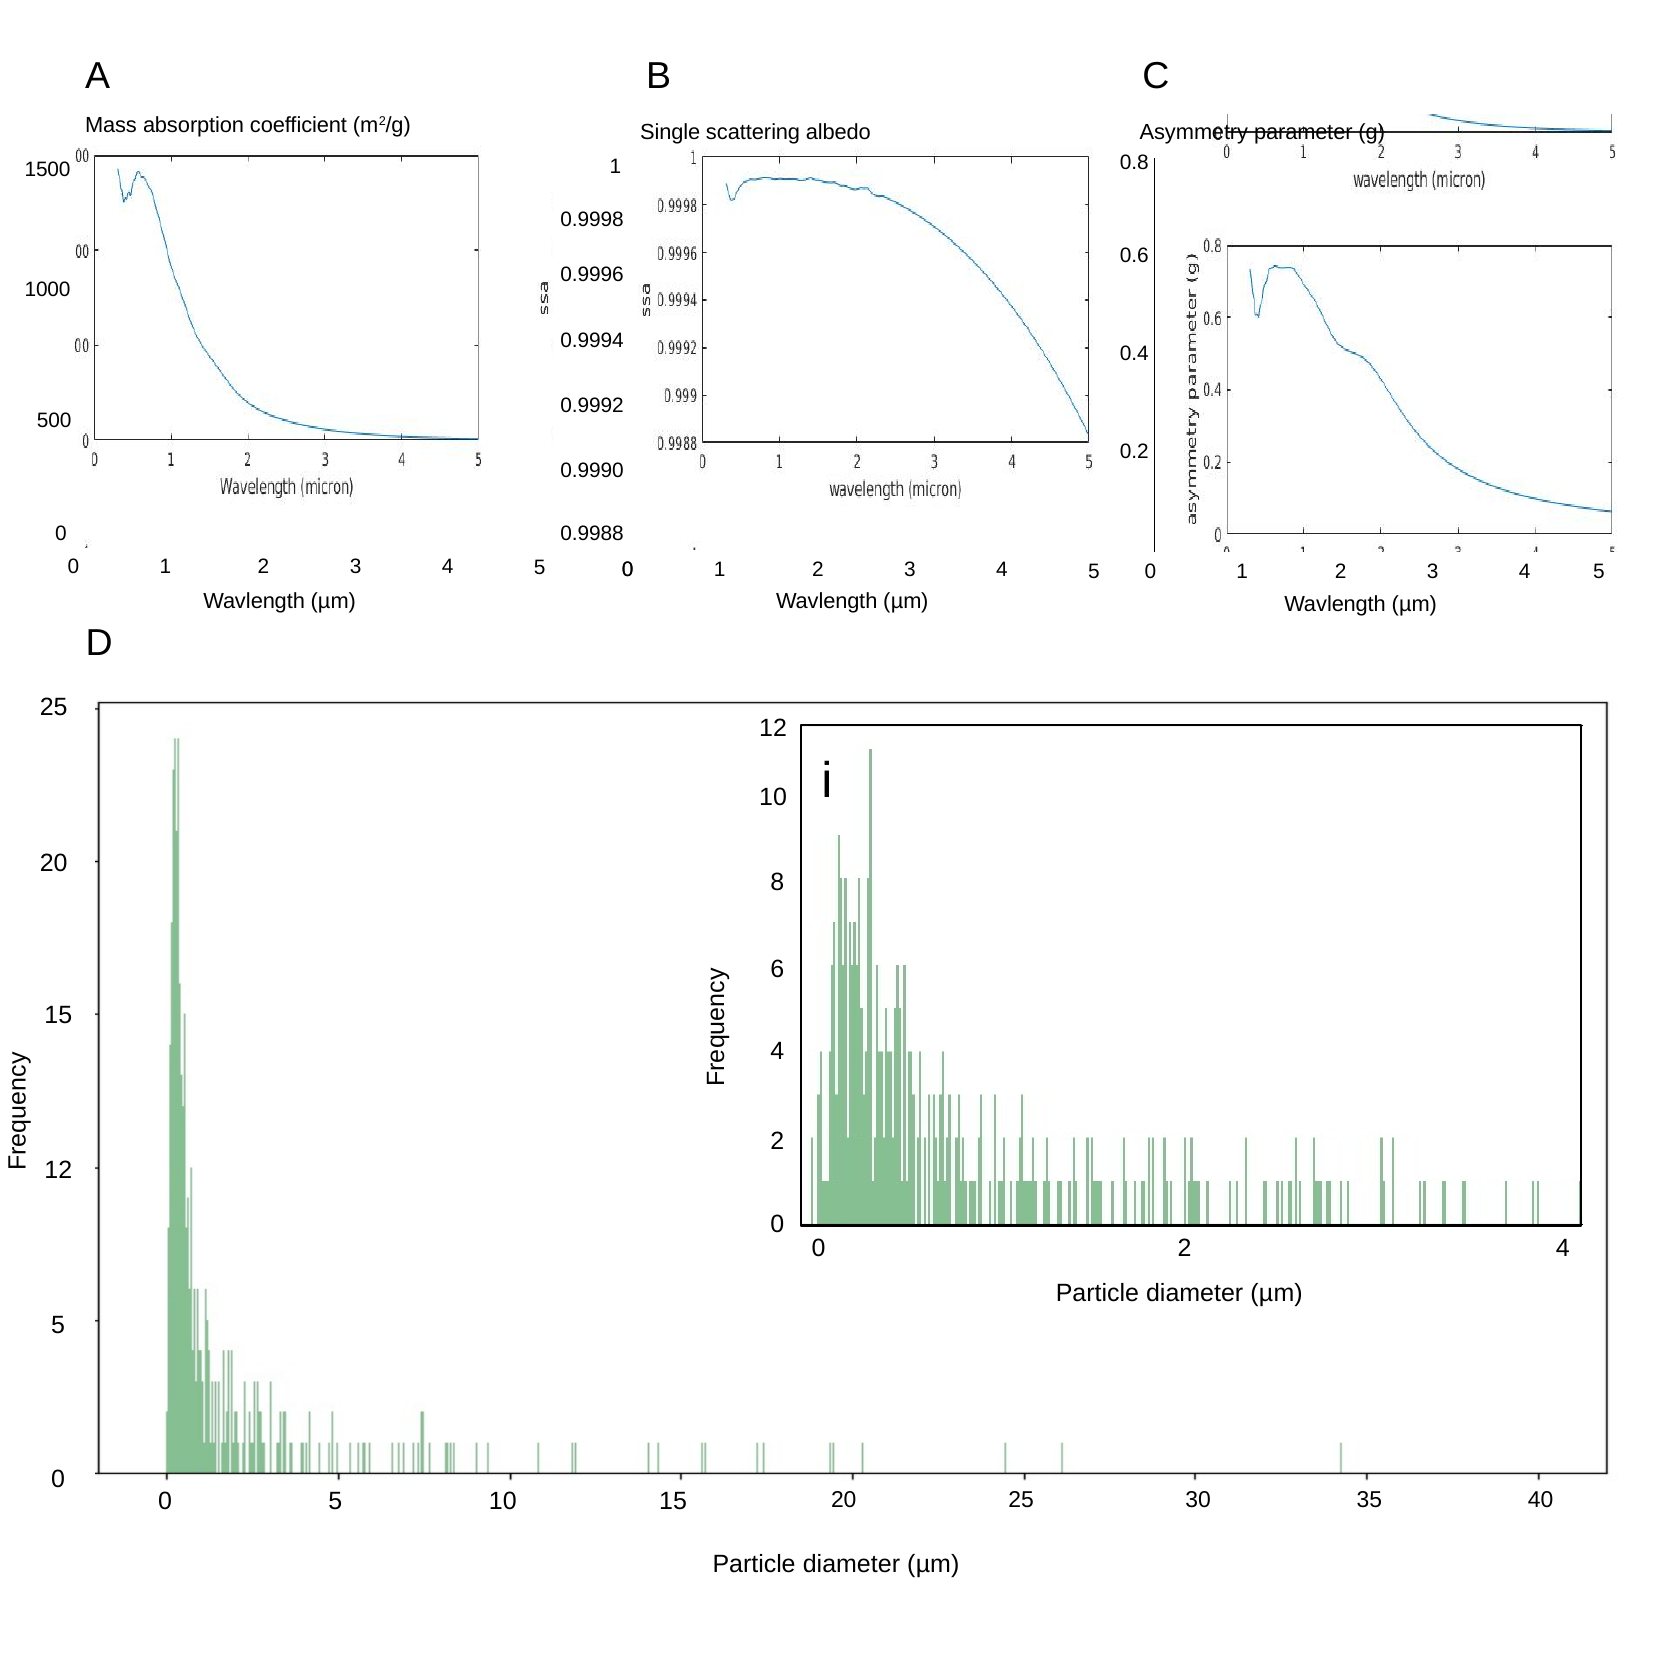

A
B
C
Mass absorption coefficient (m2/g)
Asymmetry parameter (g)
Single scattering albedo
0.8
1
1500
0.9998
30
35
40
0.6
0.9996
1000
0.9994
0.4
0.9992
500
0.2
0.9990
0
0.9988
0
2
1
3
4
5
0
0
2
3
1
4
0
2
3
4
1
5
5
Wavlength (µm)
Wavlength (µm)
Wavlength (µm)
D
25
12
i
10
20
8
Frequency
6
Frequency
15
4
2
12
0
0
2
4
Particle diameter (µm)
5
0
0
5
10
15
20
25
30
35
40
Particle diameter (µm)